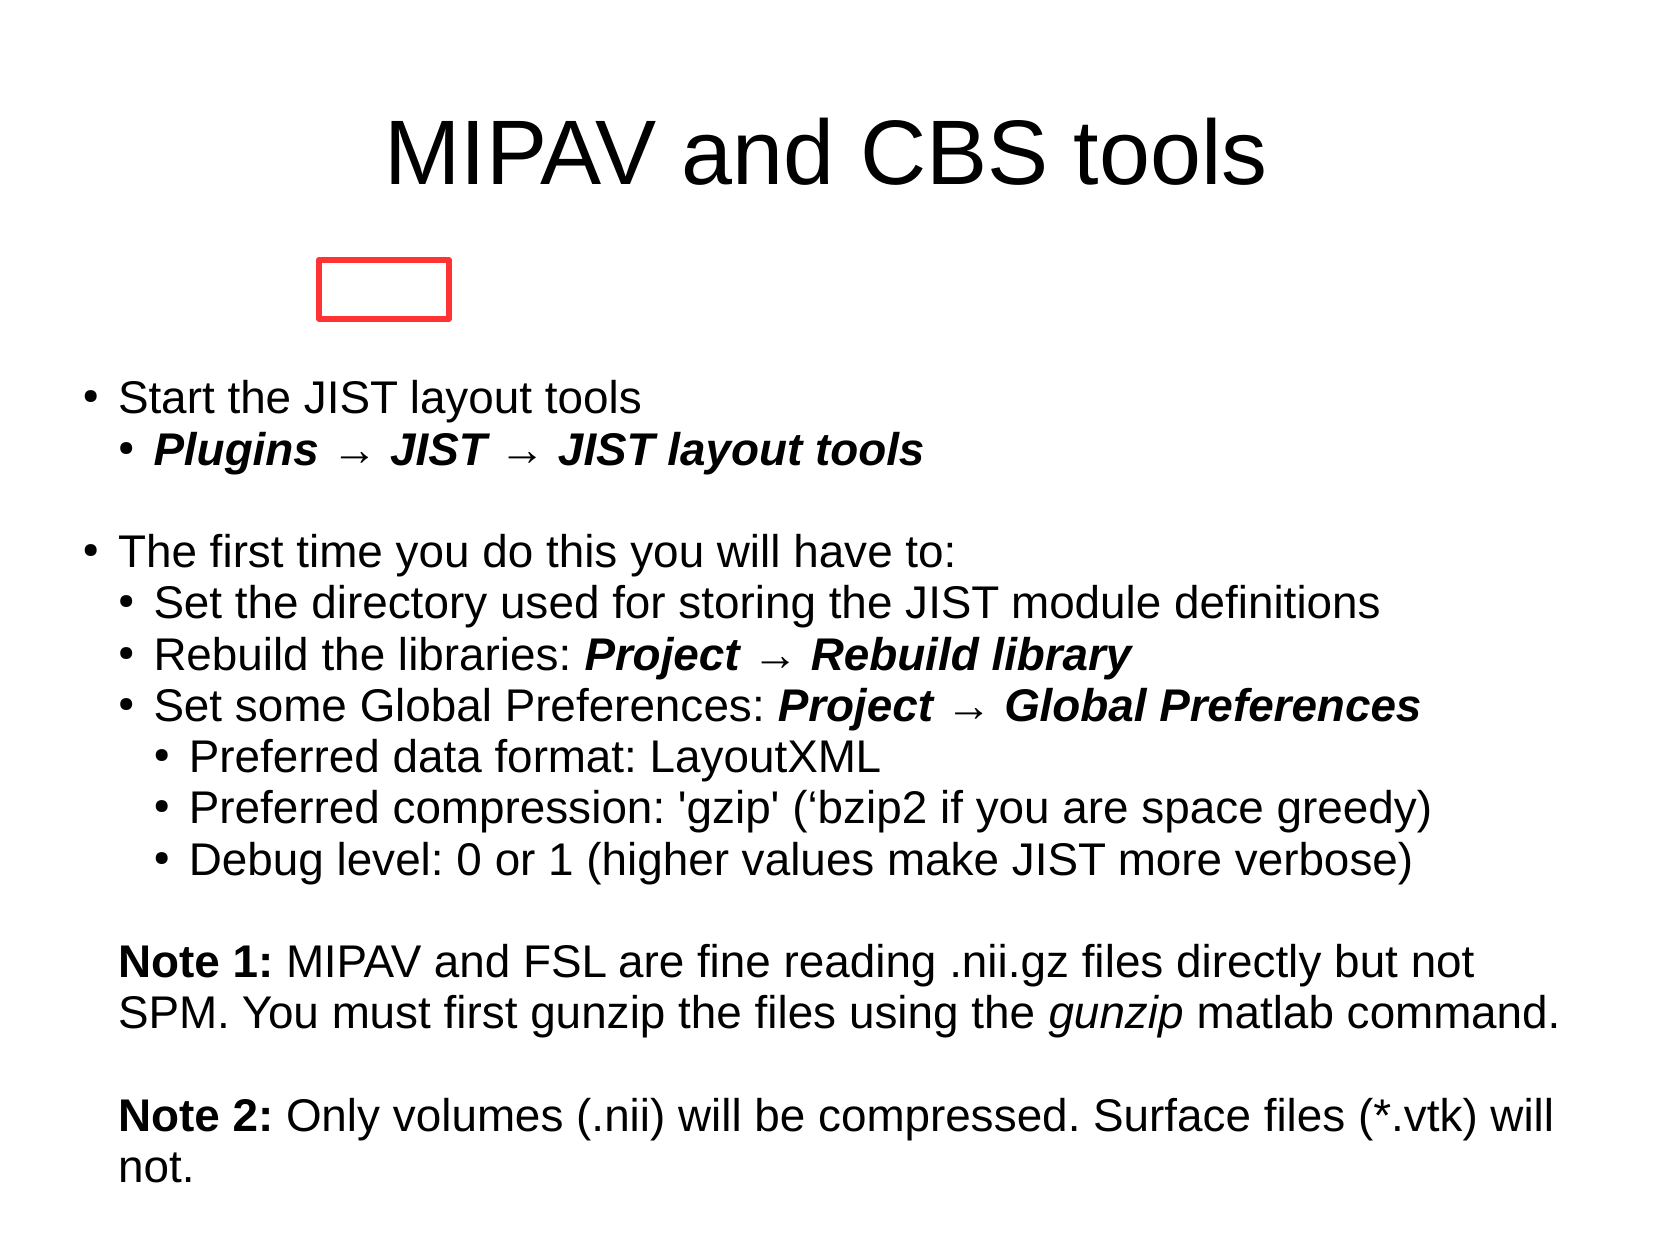

# MIPAV and CBS tools
Start the JIST layout tools
Plugins → JIST → JIST layout tools
The first time you do this you will have to:
Set the directory used for storing the JIST module definitions
Rebuild the libraries: Project → Rebuild library
Set some Global Preferences: Project → Global Preferences
Preferred data format: LayoutXML
Preferred compression: 'gzip' (‘bzip2 if you are space greedy)
Debug level: 0 or 1 (higher values make JIST more verbose)
Note 1: MIPAV and FSL are fine reading .nii.gz files directly but not SPM. You must first gunzip the files using the gunzip matlab command.
Note 2: Only volumes (.nii) will be compressed. Surface files (*.vtk) will not.